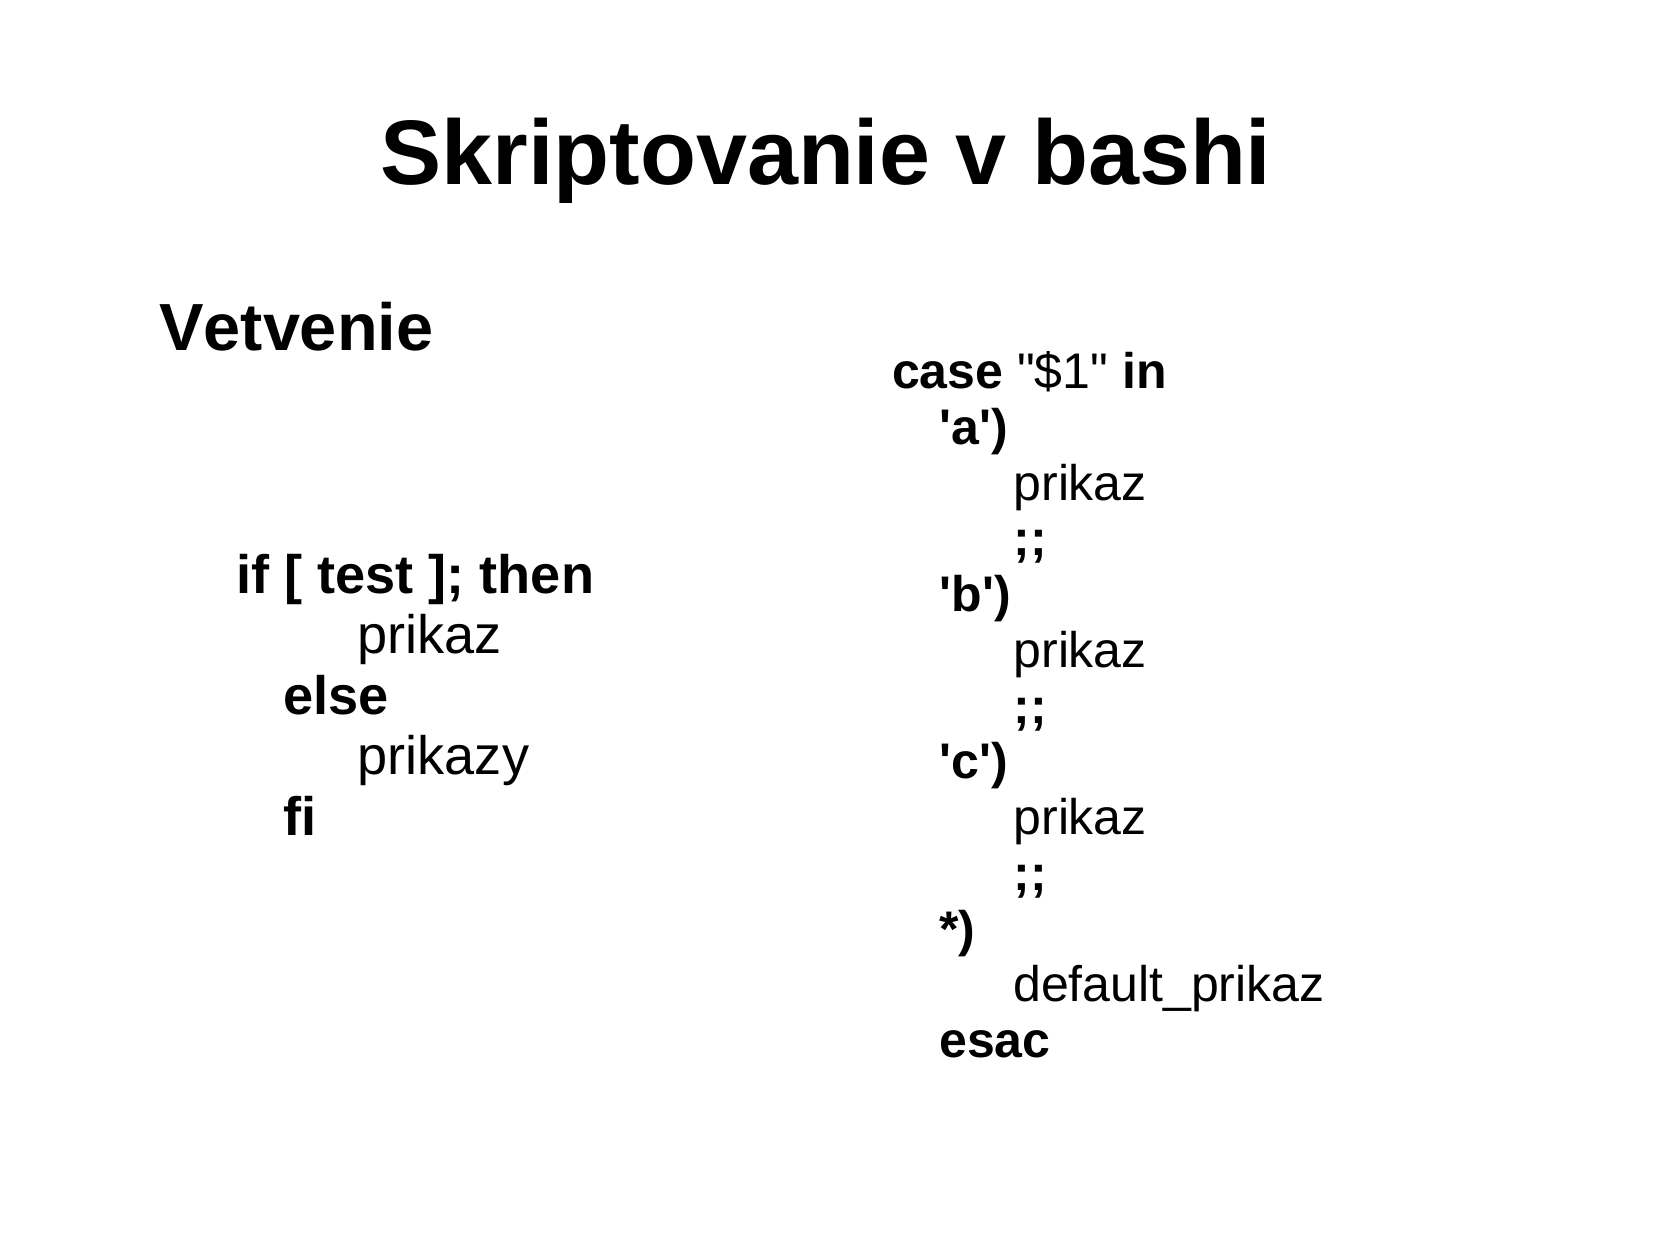

# Skriptovanie v bashi
Vetvenie
if [ test ]; then
	prikaz
else
	prikazy
fi
case "$1" in
'a')
	prikaz
	;;
'b')
	prikaz
	;;
'c')
	prikaz
	;;
*)
	default_prikaz
esac